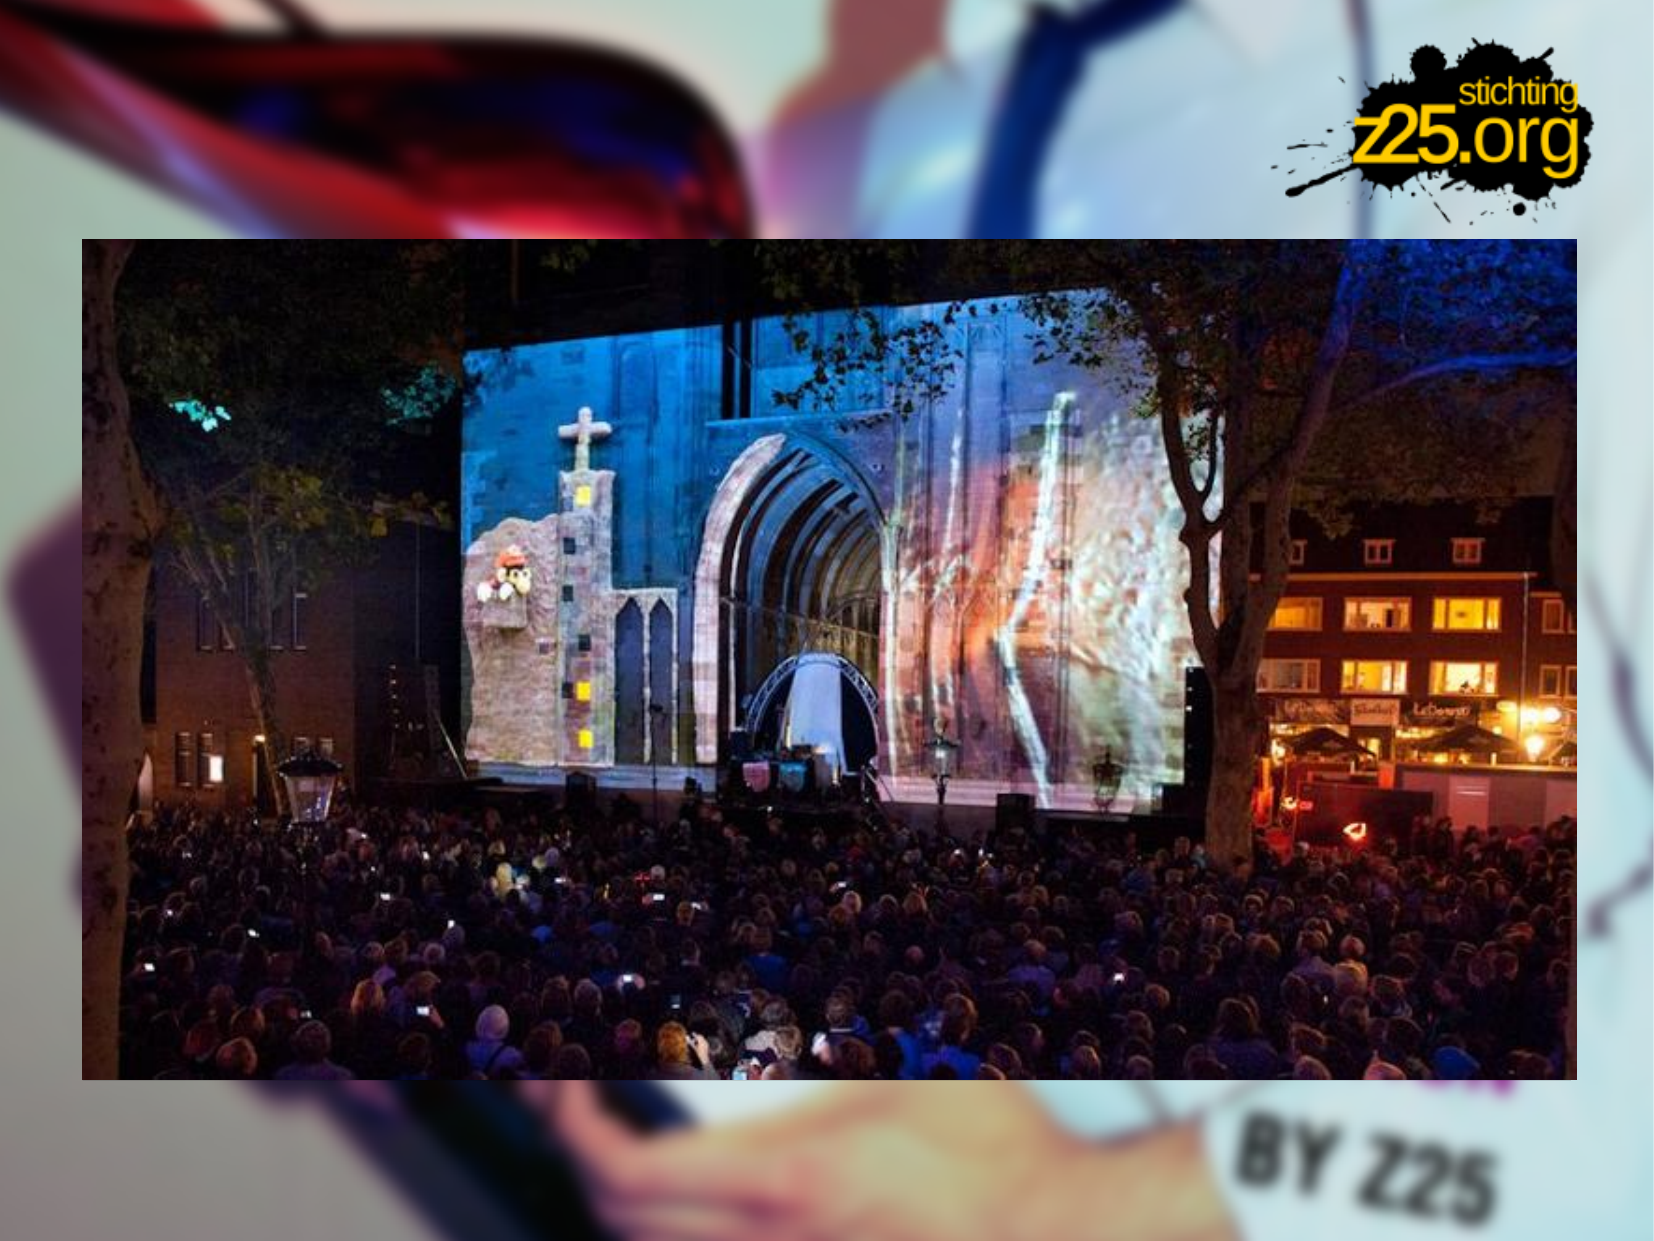

# Technieken
Projection Mapping
Structured Light Scanning
Spatial Projection